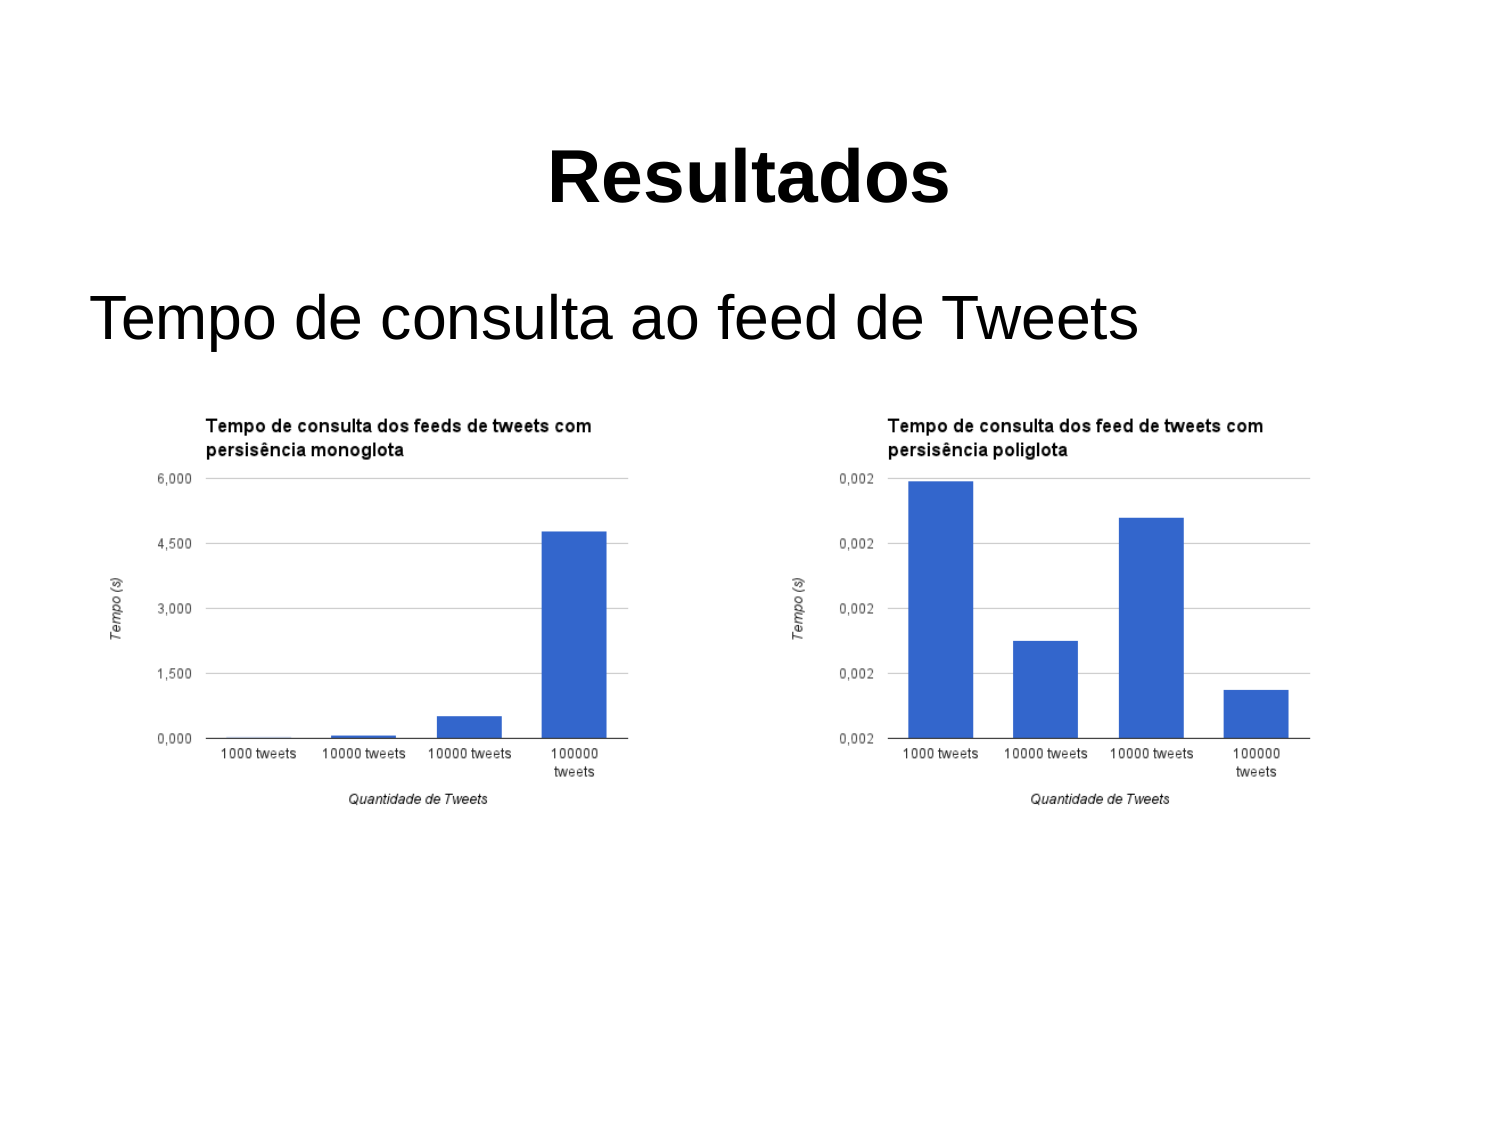

Resultados
Tempo de consulta ao feed de Tweets